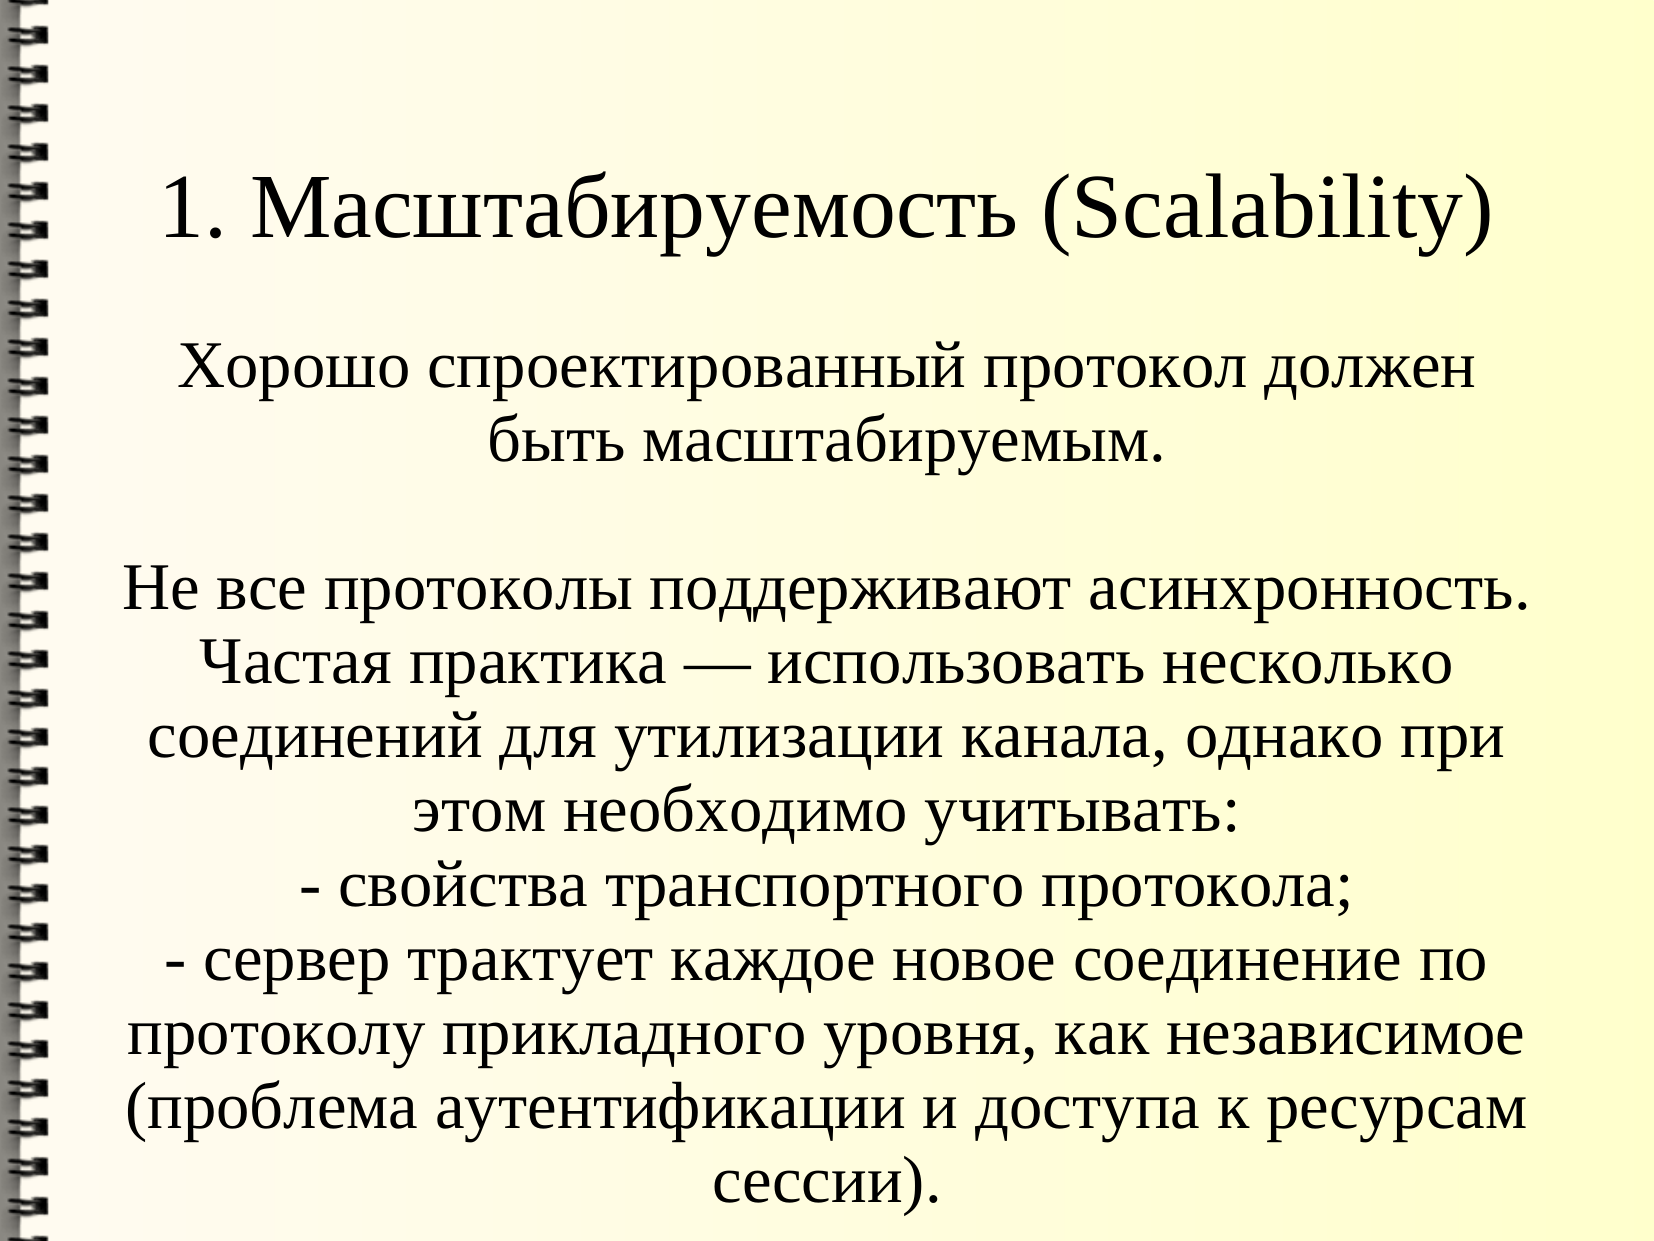

# 1. Масштабируемость (Scalability)
Хорошо спроектированный протокол должен быть масштабируемым.
Не все протоколы поддерживают асинхронность.
Частая практика — использовать несколько соединений для утилизации канала, однако при этом необходимо учитывать:
- свойства транспортного протокола;
- сервер трактует каждое новое соединение по протоколу прикладного уровня, как независимое (проблема аутентификации и доступа к ресурсам сессии).